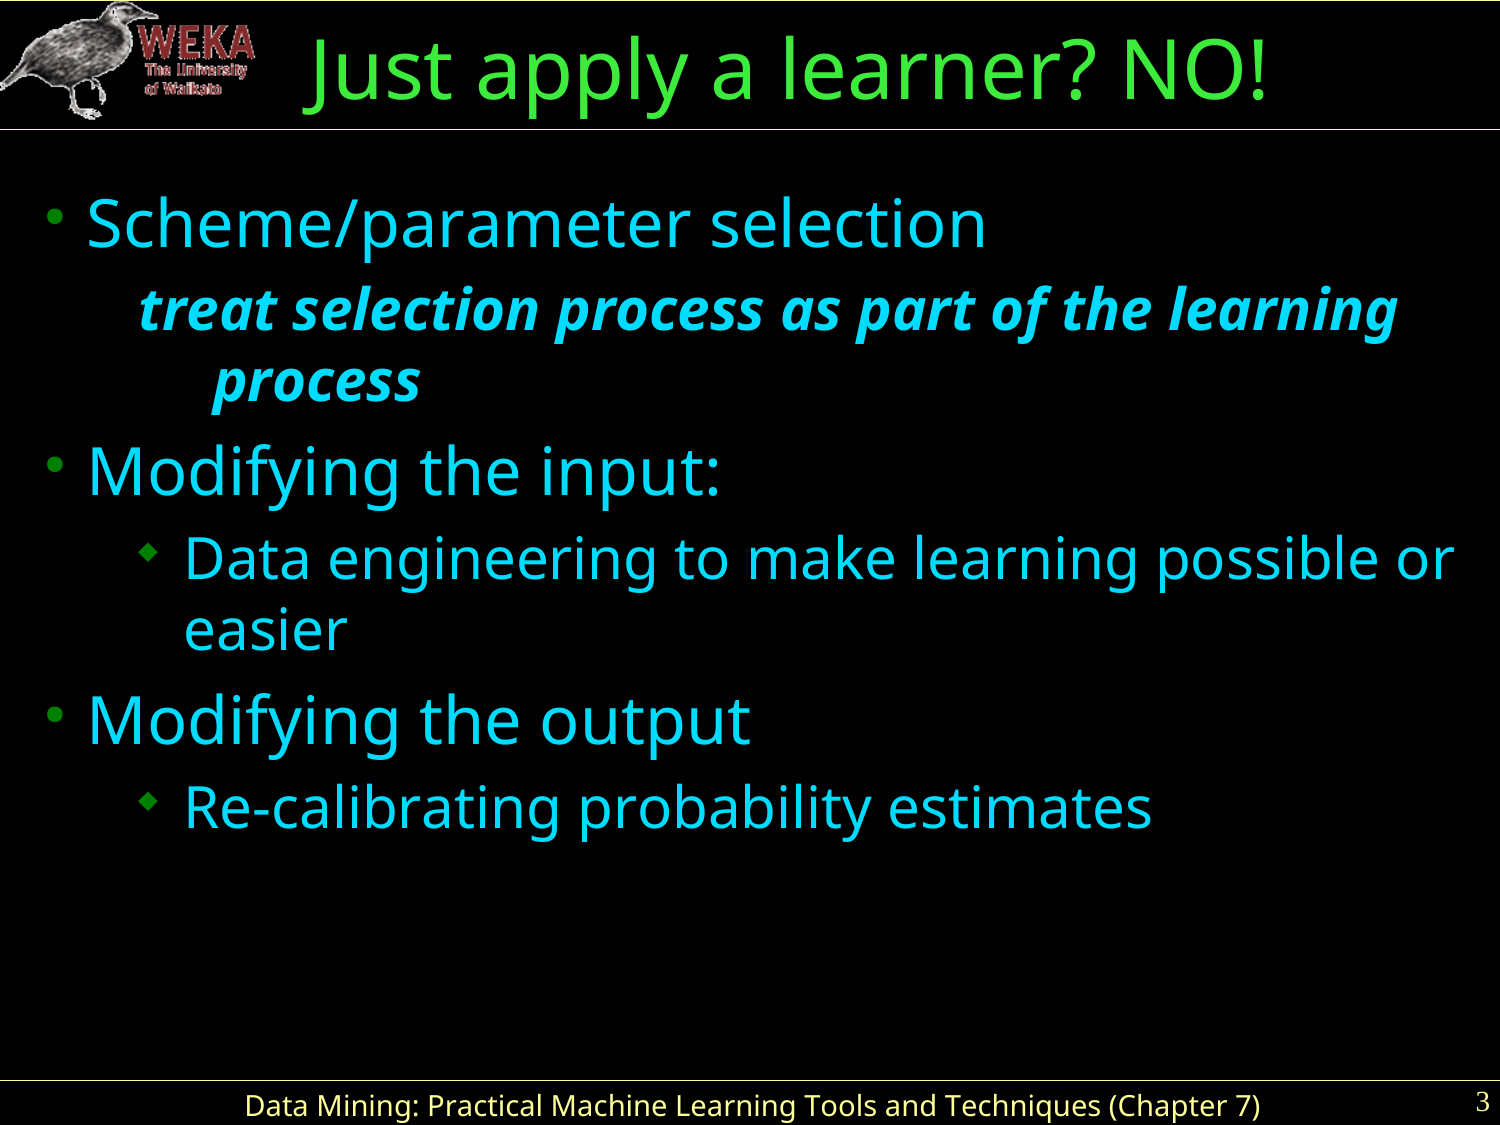

# Just apply a learner? NO!
Scheme/parameter selection
treat selection process as part of the learning process
Modifying the input:
Data engineering to make learning possible or easier
Modifying the output
Re-calibrating probability estimates
Data Mining: Practical Machine Learning Tools and Techniques (Chapter 7)
3